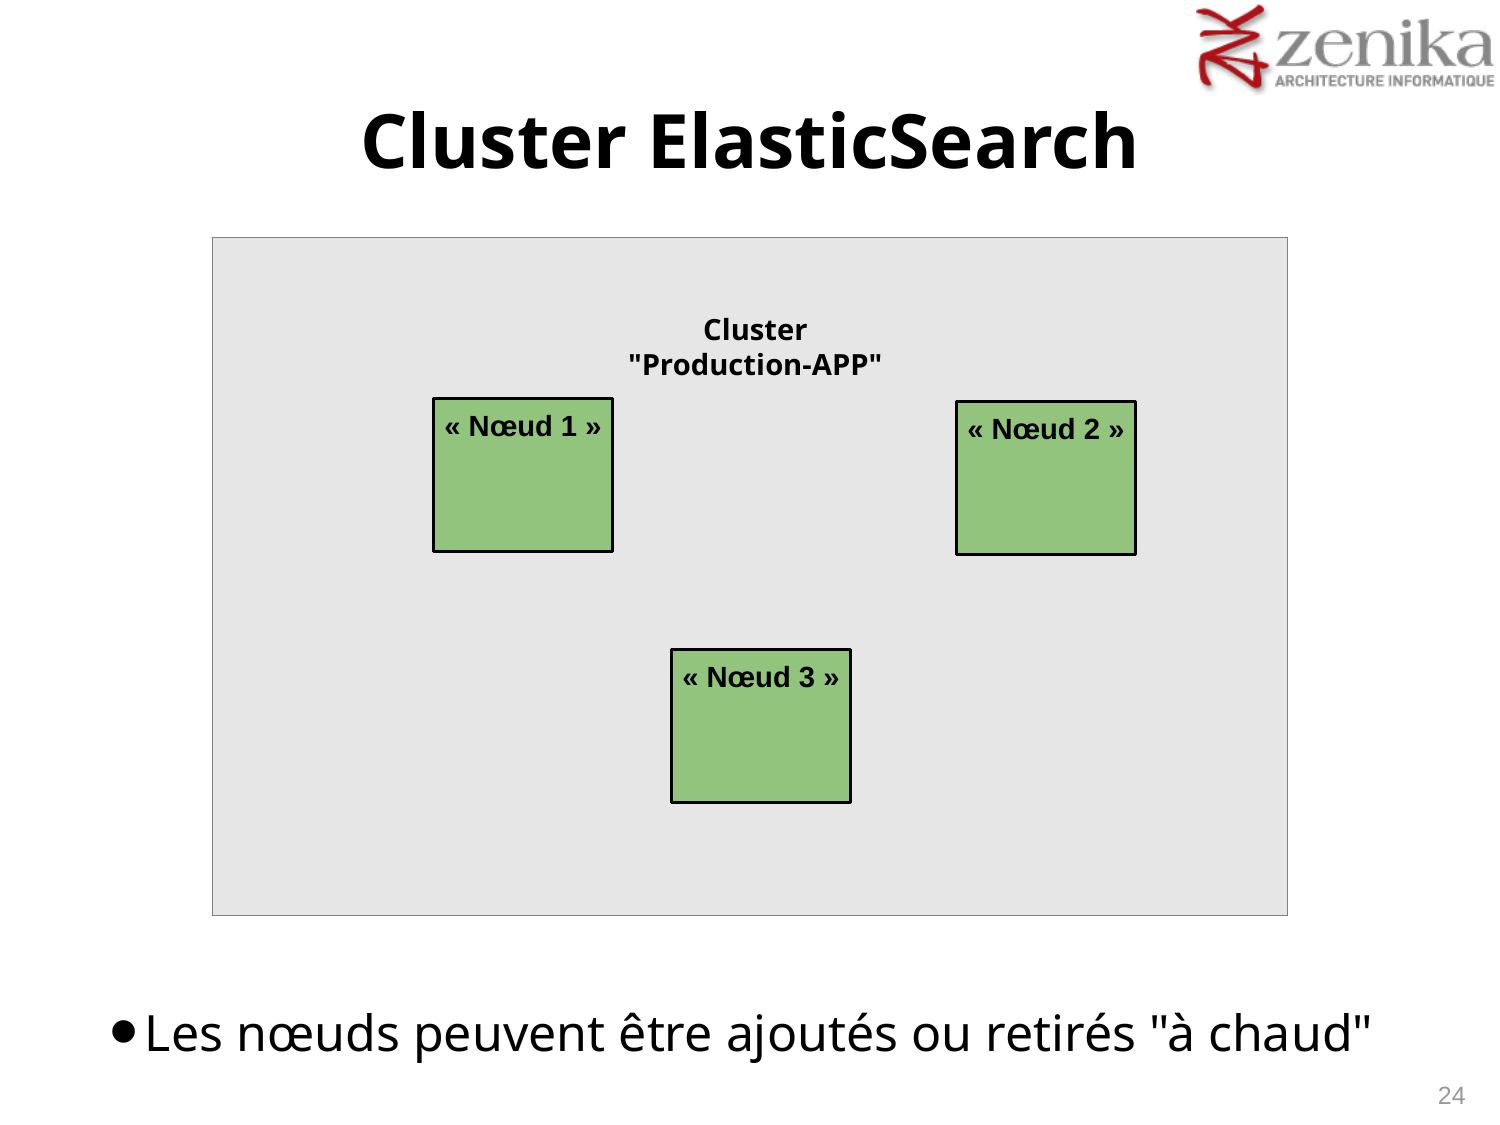

Cluster ElasticSearch
Cluster "Production-APP"
« Nœud 1 »
« Nœud 2 »
« Nœud 3 »
Les nœuds peuvent être ajoutés ou retirés "à chaud"